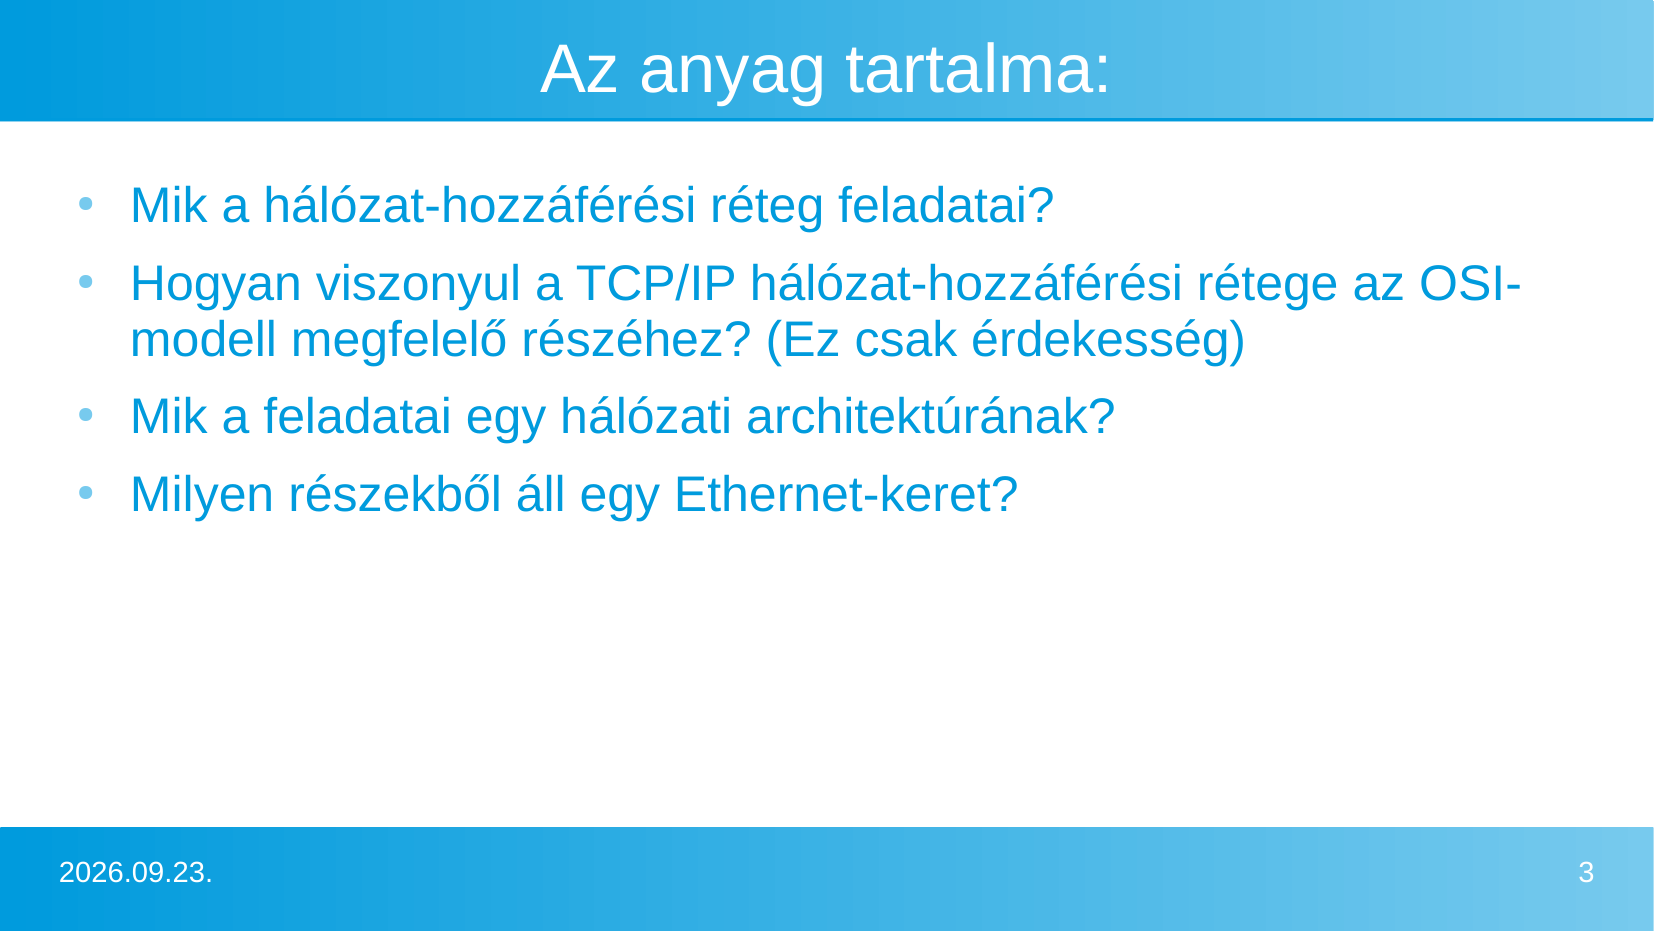

# Az anyag tartalma:
Mik a hálózat-hozzáférési réteg feladatai?
Hogyan viszonyul a TCP/IP hálózat-hozzáférési rétege az OSI-modell megfelelő részéhez? (Ez csak érdekesség)
Mik a feladatai egy hálózati architektúrának?
Milyen részekből áll egy Ethernet-keret?
3